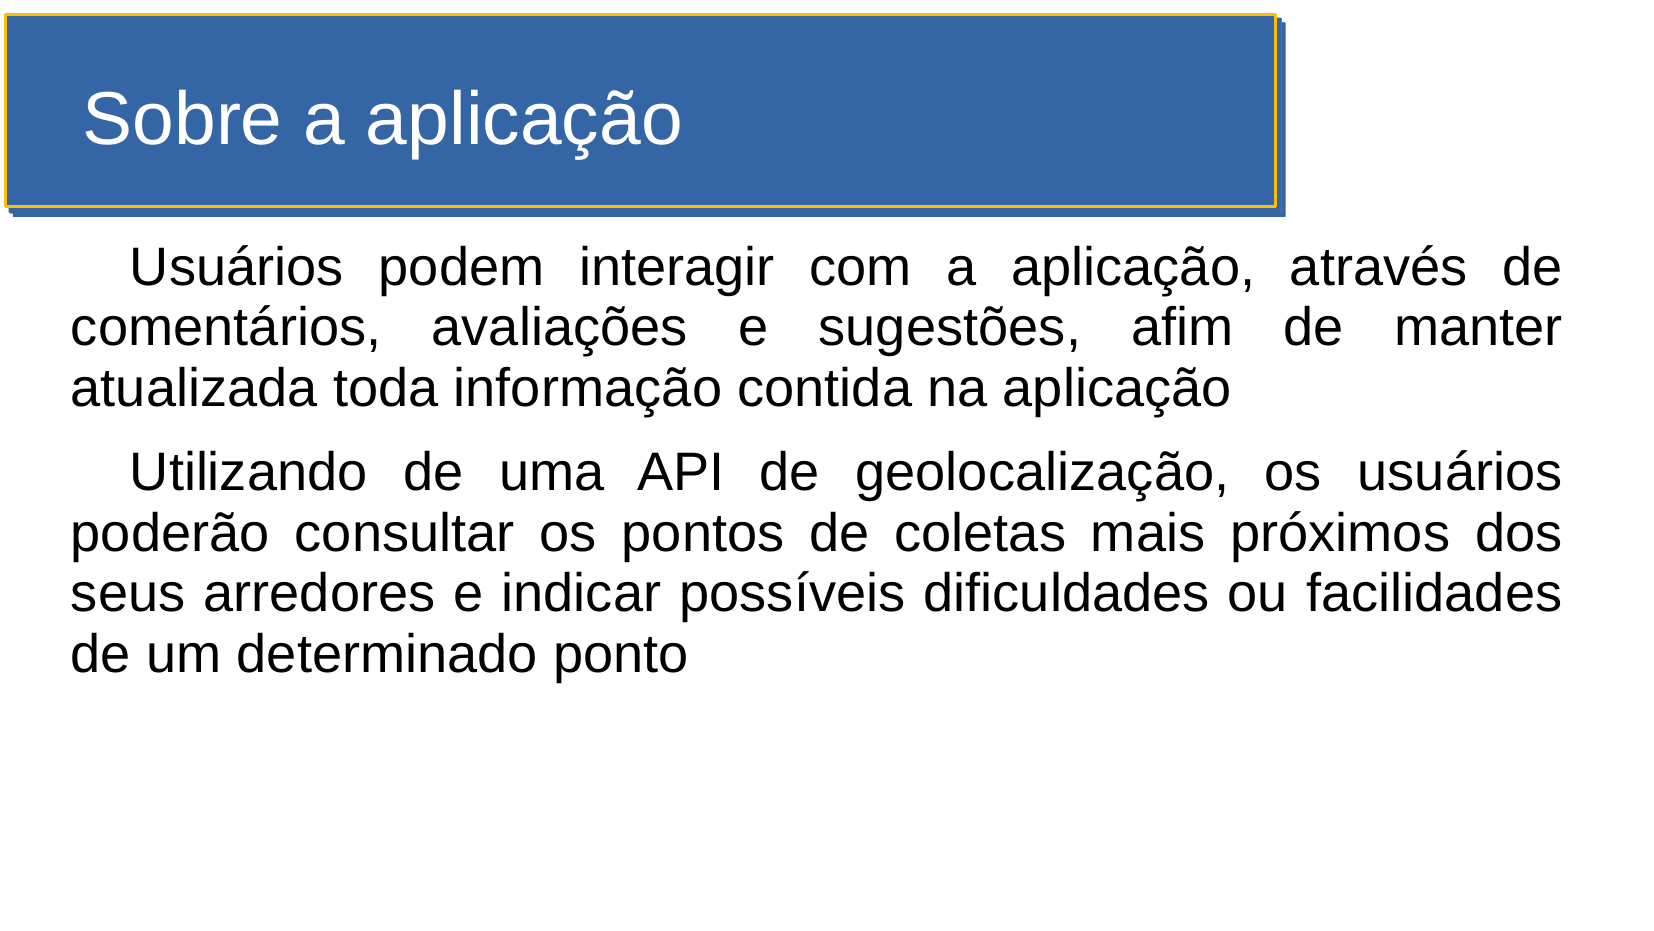

# Sobre a aplicação
Usuários podem interagir com a aplicação, através de comentários, avaliações e sugestões, afim de manter atualizada toda informação contida na aplicação
Utilizando de uma API de geolocalização, os usuários poderão consultar os pontos de coletas mais próximos dos seus arredores e indicar possíveis dificuldades ou facilidades de um determinado ponto